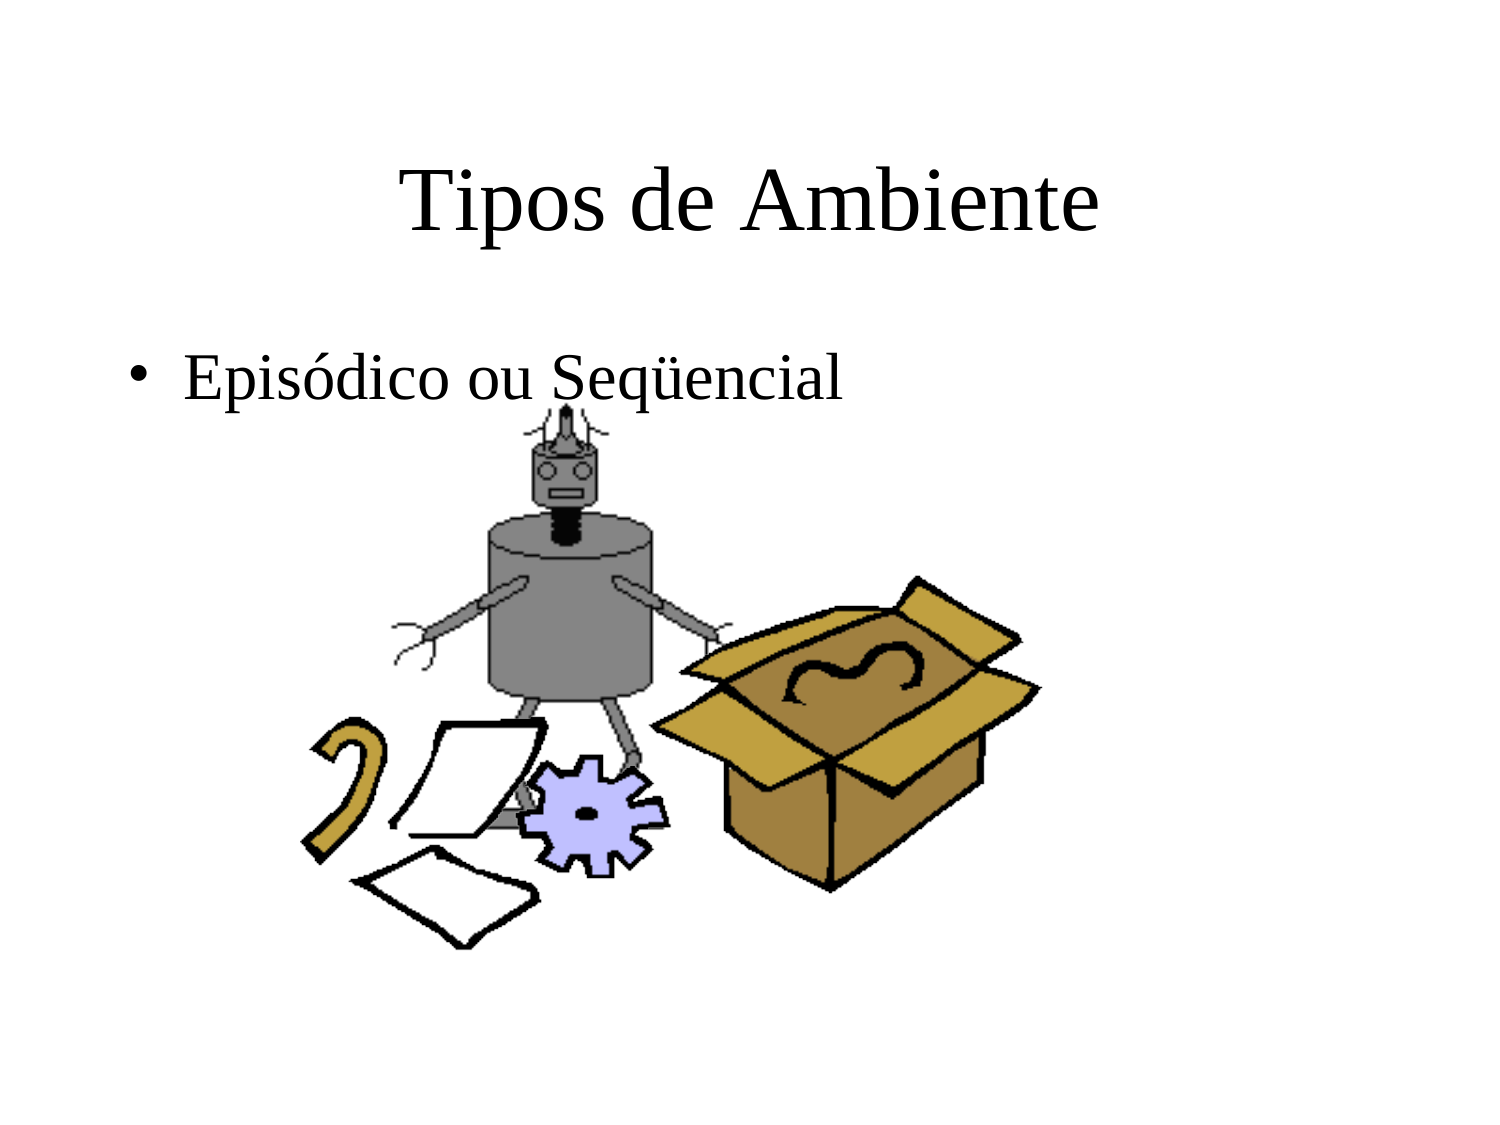

# Tipos de Ambiente
Episódico ou Seqüencial